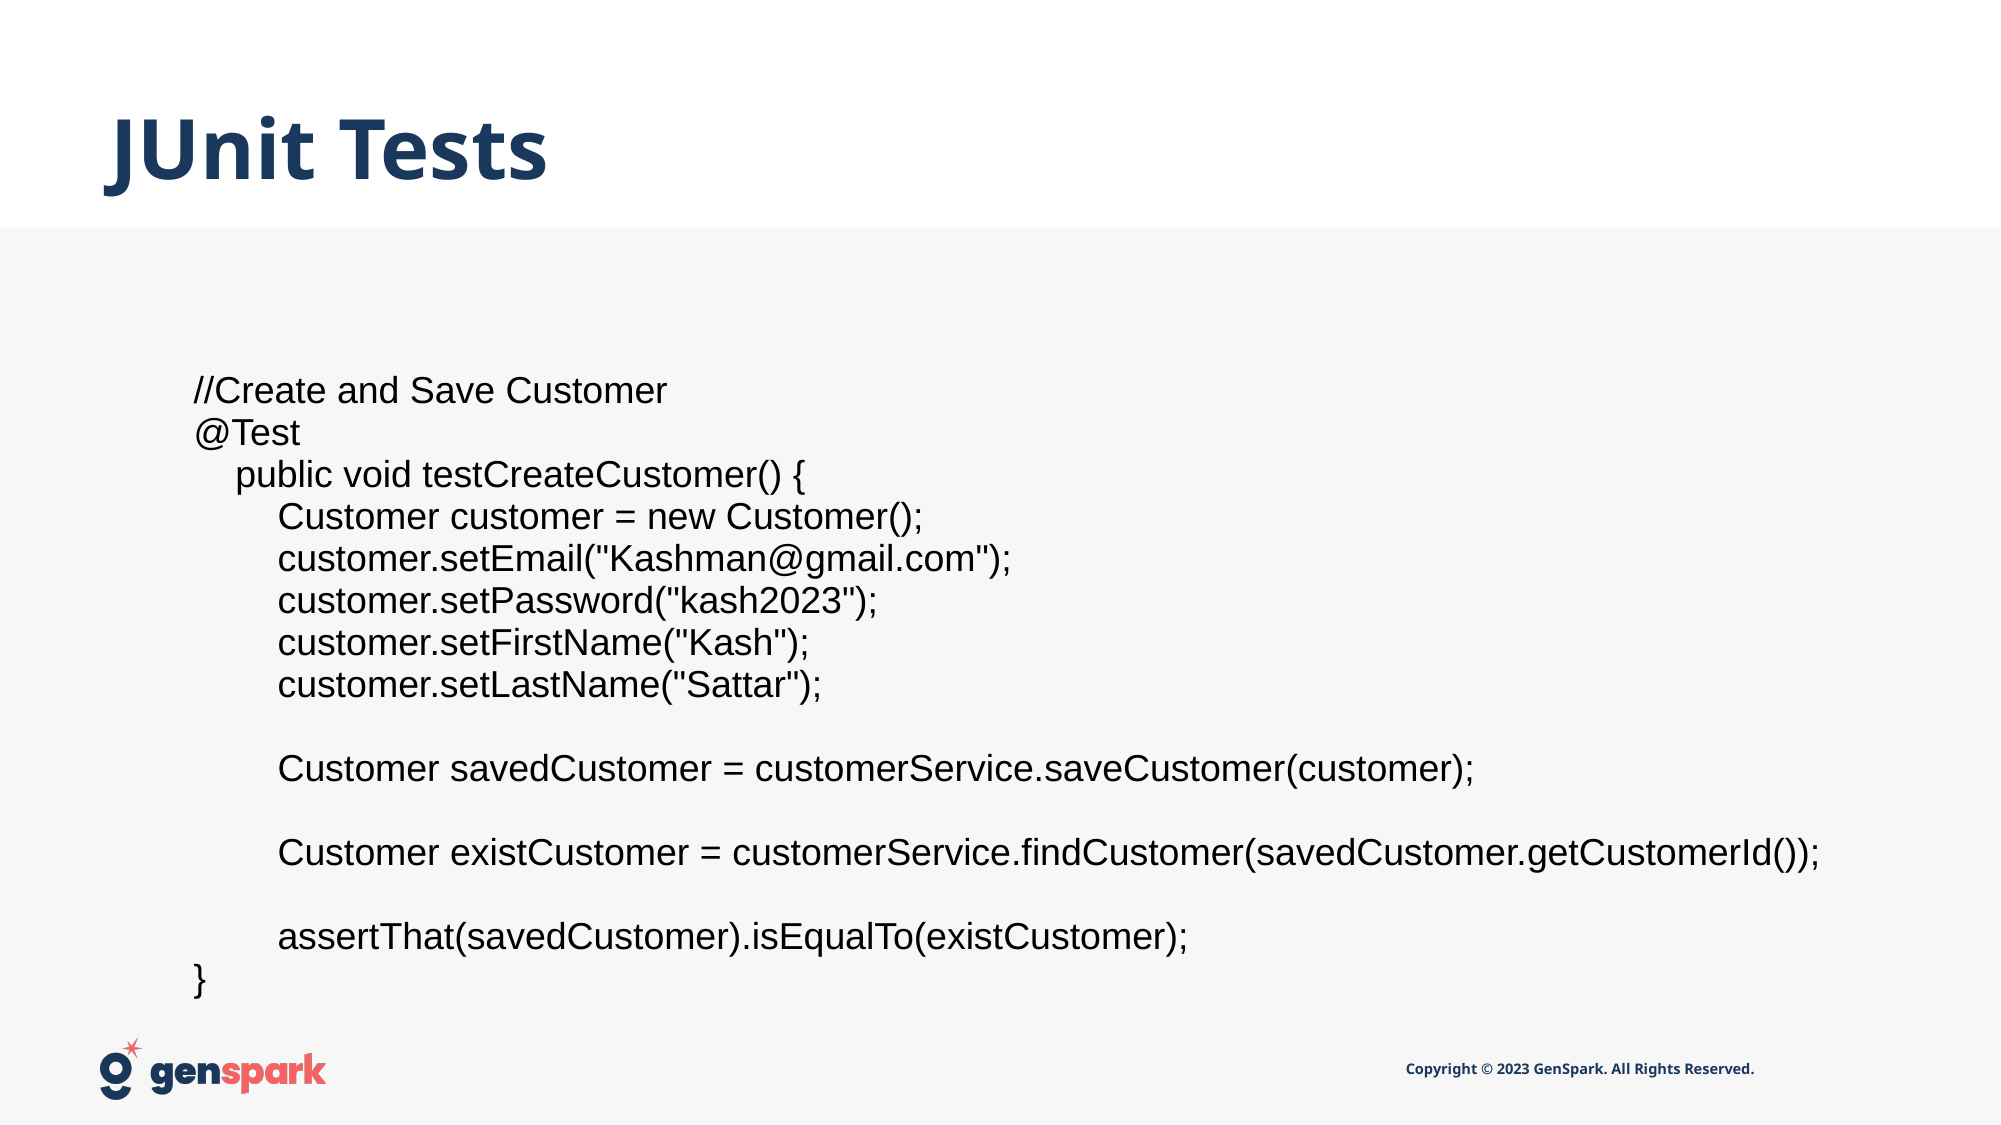

# JUnit Tests
//Create and Save Customer
@Test
 public void testCreateCustomer() {
 Customer customer = new Customer();
 customer.setEmail("Kashman@gmail.com");
 customer.setPassword("kash2023");
 customer.setFirstName("Kash");
 customer.setLastName("Sattar");
 Customer savedCustomer = customerService.saveCustomer(customer);
 Customer existCustomer = customerService.findCustomer(savedCustomer.getCustomerId());
 assertThat(savedCustomer).isEqualTo(existCustomer);
}
Copyright © 2023 GenSpark. All Rights Reserved.